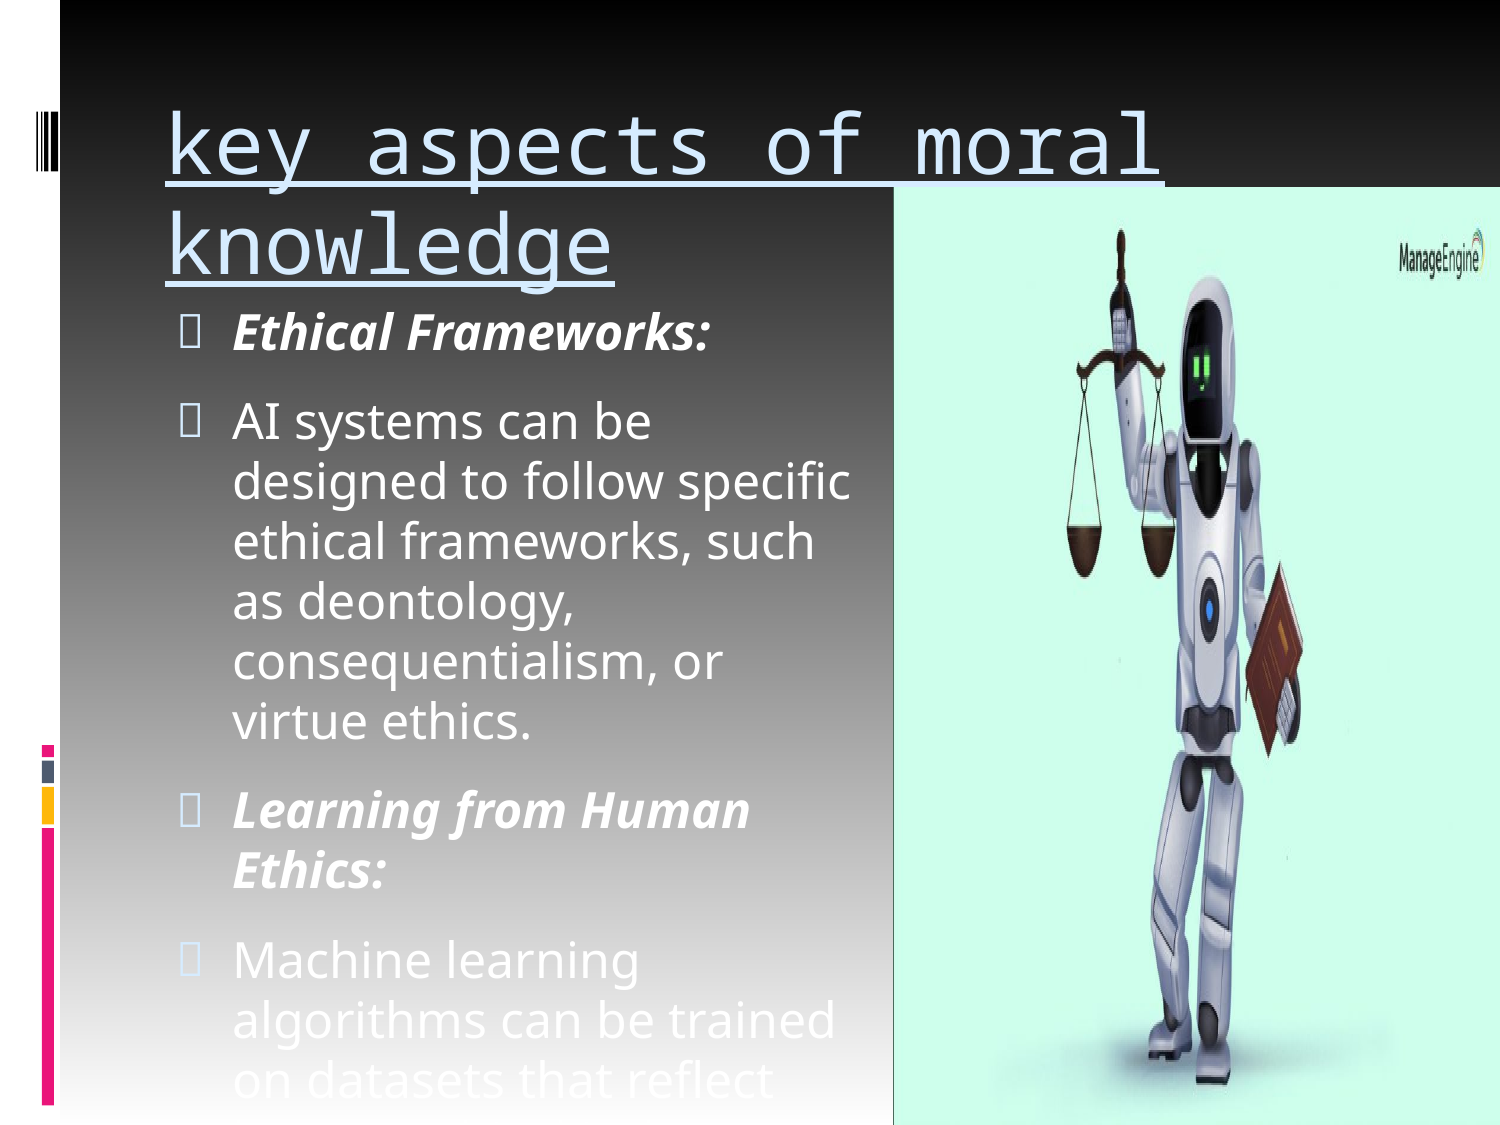

# key aspects of moral knowledge
Ethical Frameworks:
AI systems can be designed to follow specific ethical frameworks, such as deontology, consequentialism, or virtue ethics.
Learning from Human Ethics:
Machine learning algorithms can be trained on datasets that reflect human ethical judgments.